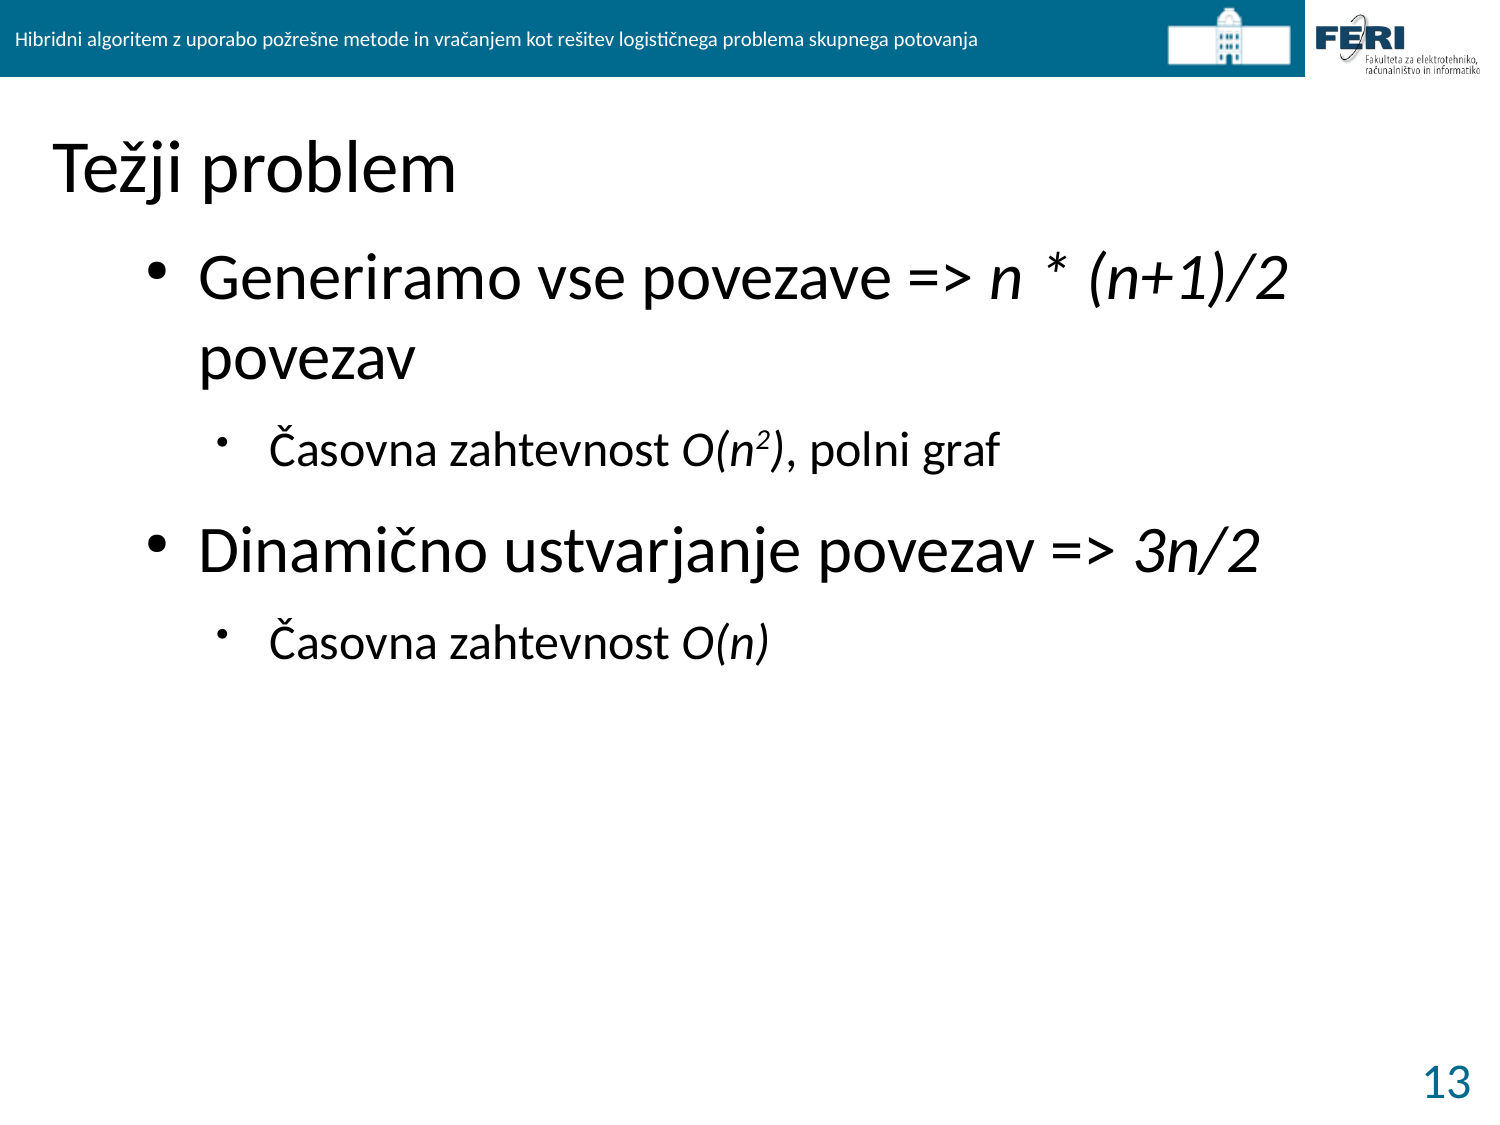

Hibridni algoritem z uporabo požrešne metode in vračanjem kot rešitev logističnega problema skupnega potovanja
# Težji problem
Generiramo vse povezave => n * (n+1)/2 povezav
Časovna zahtevnost O(n2), polni graf
Dinamično ustvarjanje povezav => 3n/2
Časovna zahtevnost O(n)